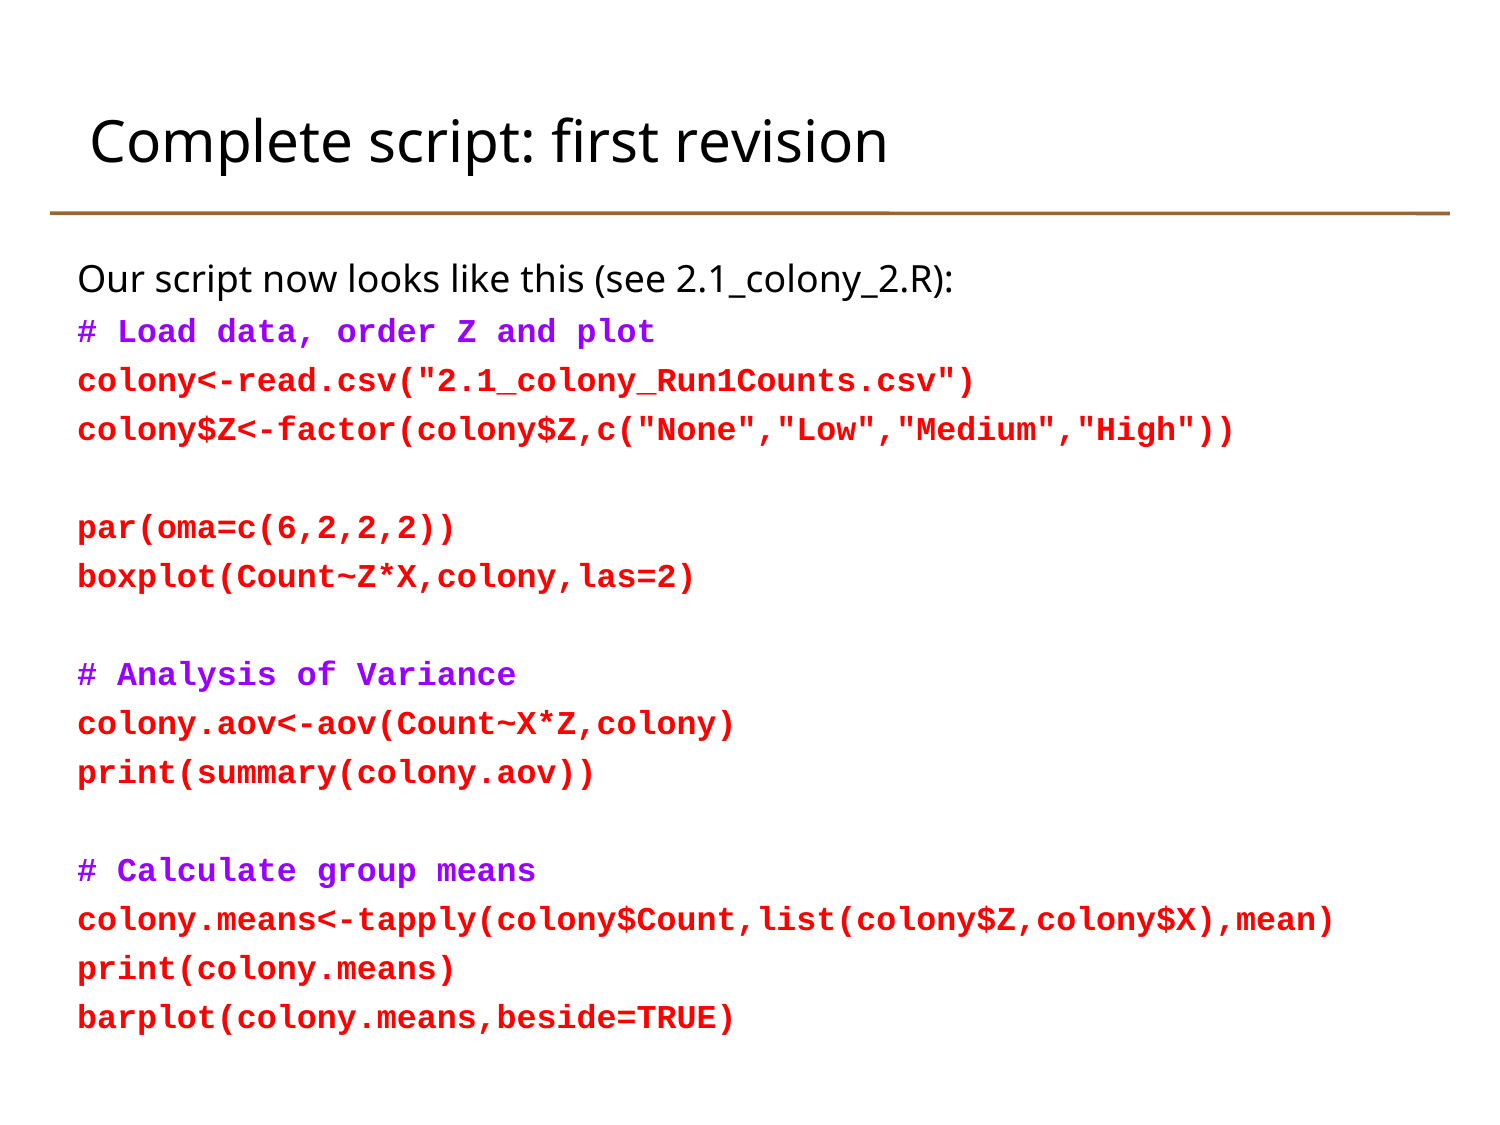

Complete script: first revision
Our script now looks like this (see 2.1_colony_2.R):
# Load data, order Z and plot
colony<-read.csv("2.1_colony_Run1Counts.csv")
colony$Z<-factor(colony$Z,c("None","Low","Medium","High"))
par(oma=c(6,2,2,2))
boxplot(Count~Z*X,colony,las=2)
# Analysis of Variance
colony.aov<-aov(Count~X*Z,colony)
print(summary(colony.aov))
# Calculate group means
colony.means<-tapply(colony$Count,list(colony$Z,colony$X),mean)
print(colony.means)
barplot(colony.means,beside=TRUE)